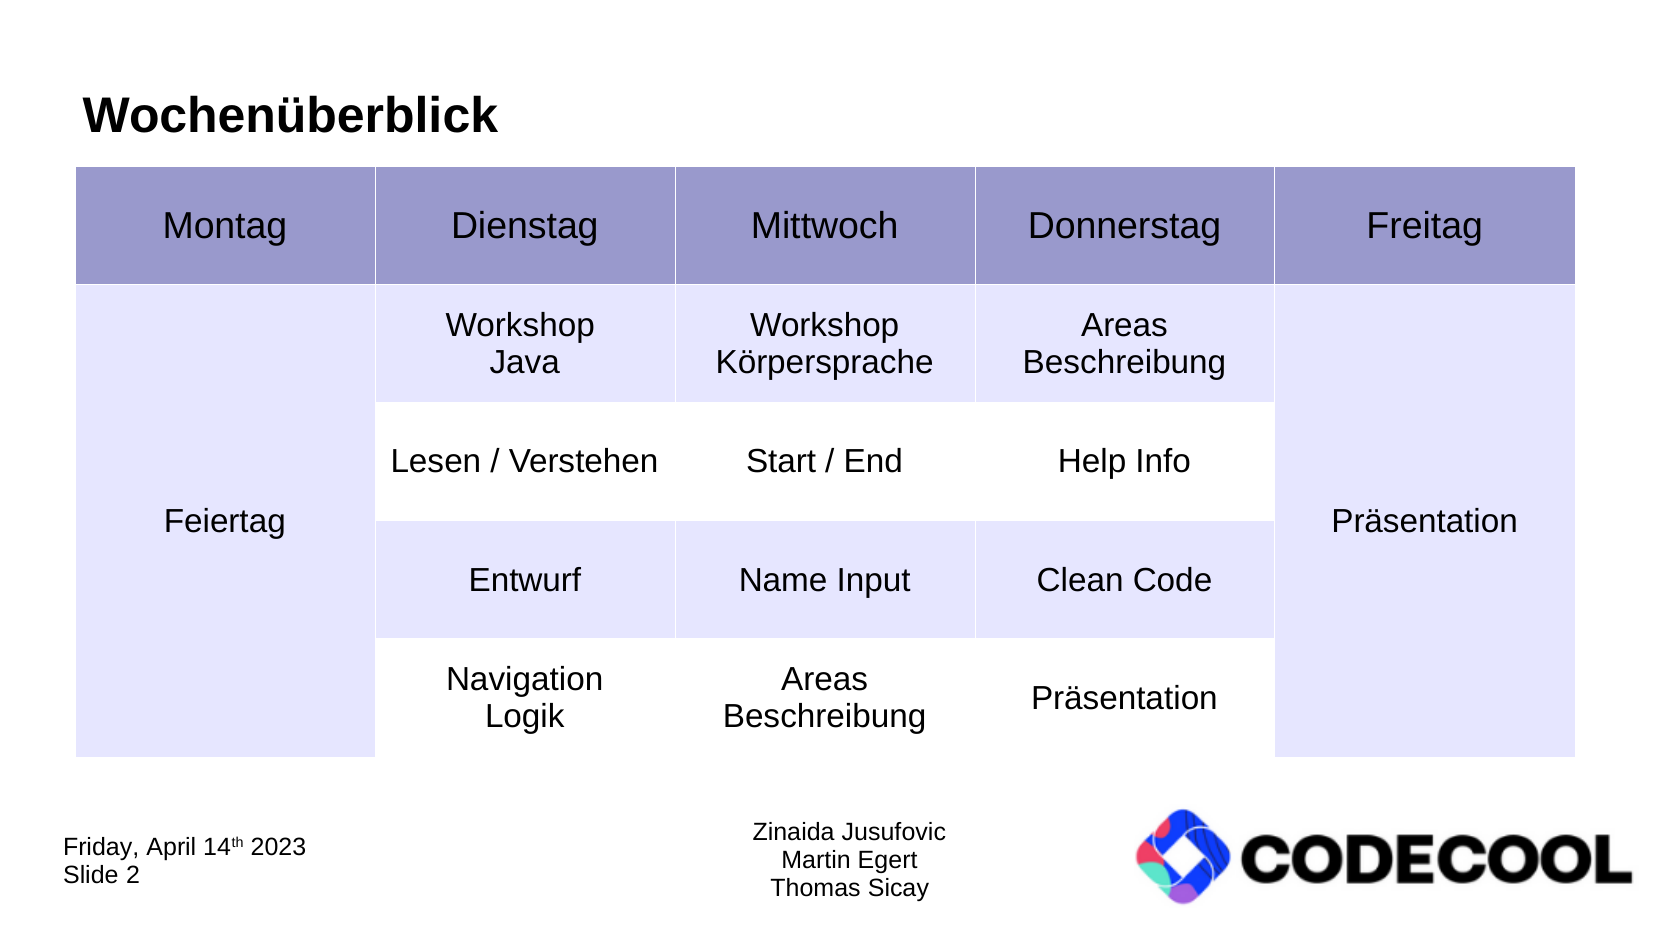

# Wochenüberblick
| Montag | Dienstag | Mittwoch | Donnerstag | Freitag |
| --- | --- | --- | --- | --- |
| Feiertag | Workshop Java | Workshop Körpersprache | Areas Beschreibung | Präsentation |
| | Lesen / Verstehen | Start / End | Help Info | |
| | Entwurf | Name Input | Clean Code | |
| | Navigation Logik | Areas Beschreibung | Präsentation | |
Zinaida Jusufovic
Martin Egert
Thomas Sicay
Friday, April 14th 2023
Slide